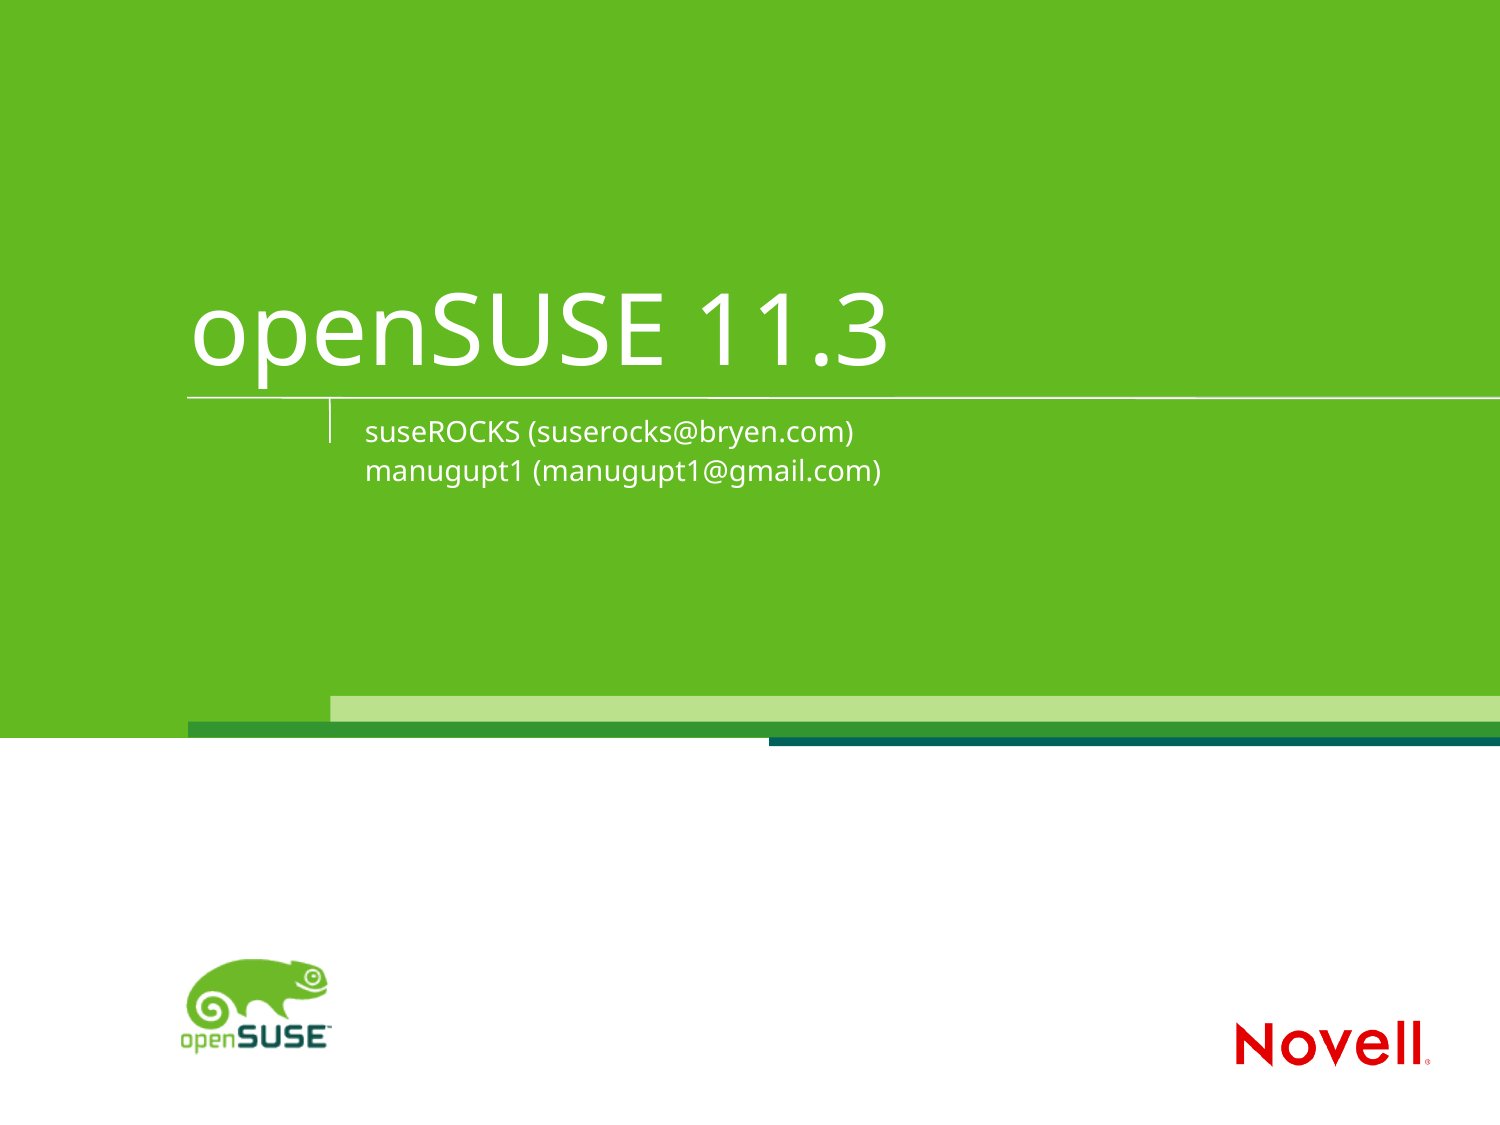

# openSUSE 11.3
suseROCKS (suserocks@bryen.com)
manugupt1 (manugupt1@gmail.com)